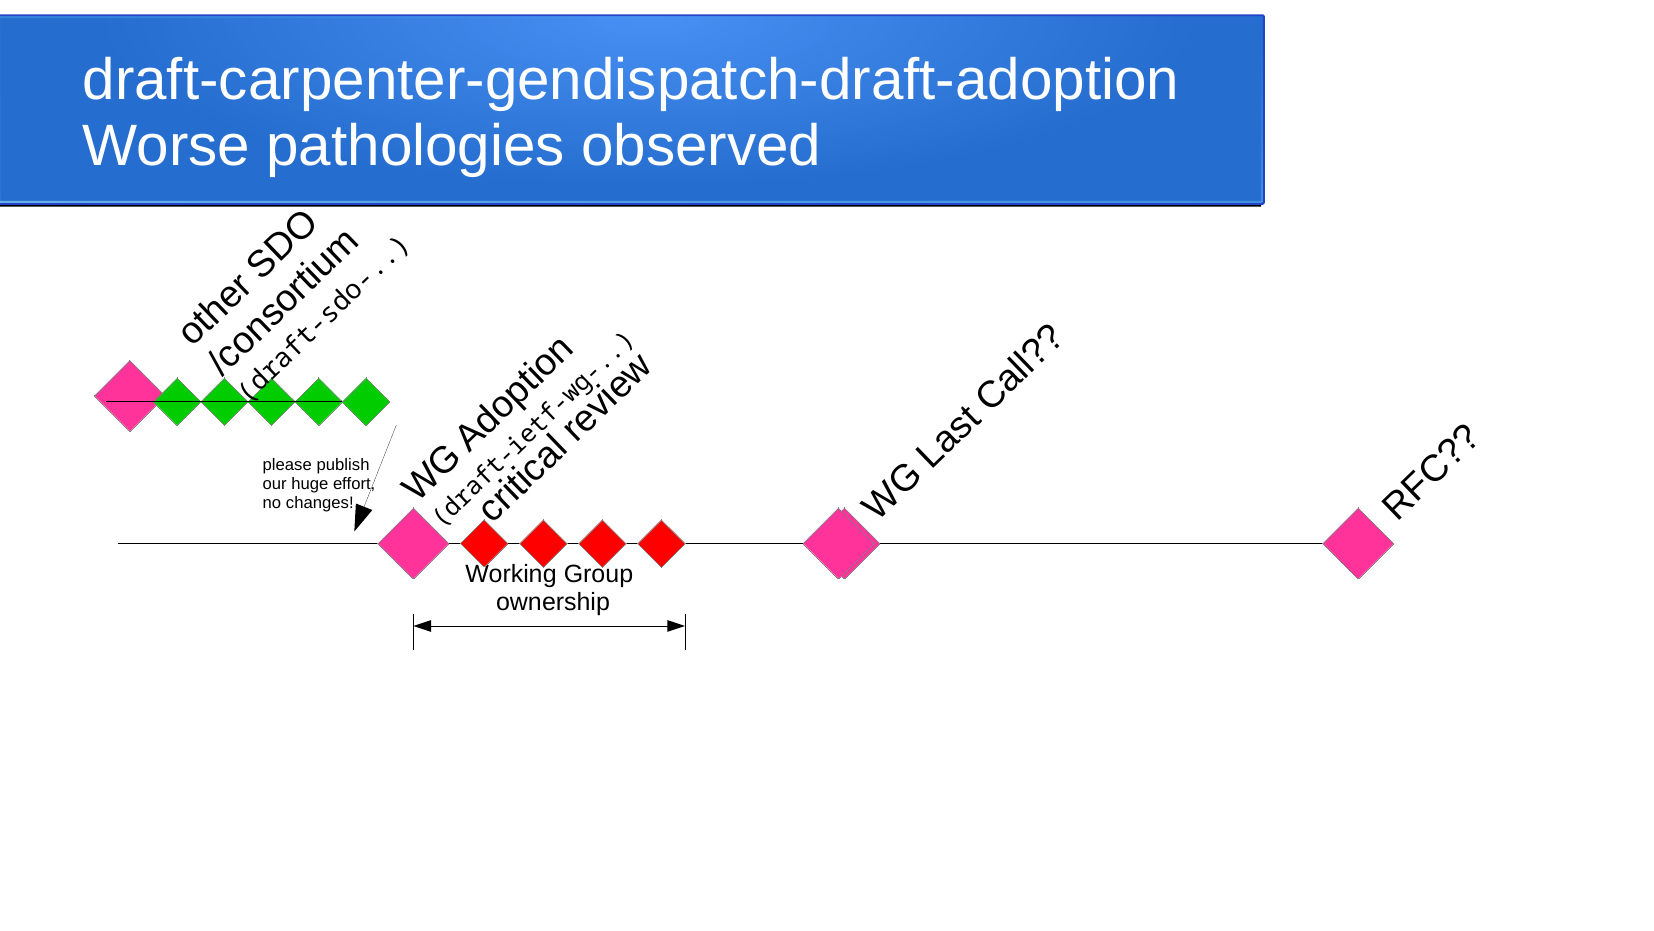

# draft-carpenter-gendispatch-draft-adoption Worse pathologies observed
other SDO
/consortium
(draft-sdo-..)
WG Adoption
(draft-ietf-wg-..)
WG Last Call??
critical review
RFC??
please publish
our huge effort,
no changes!